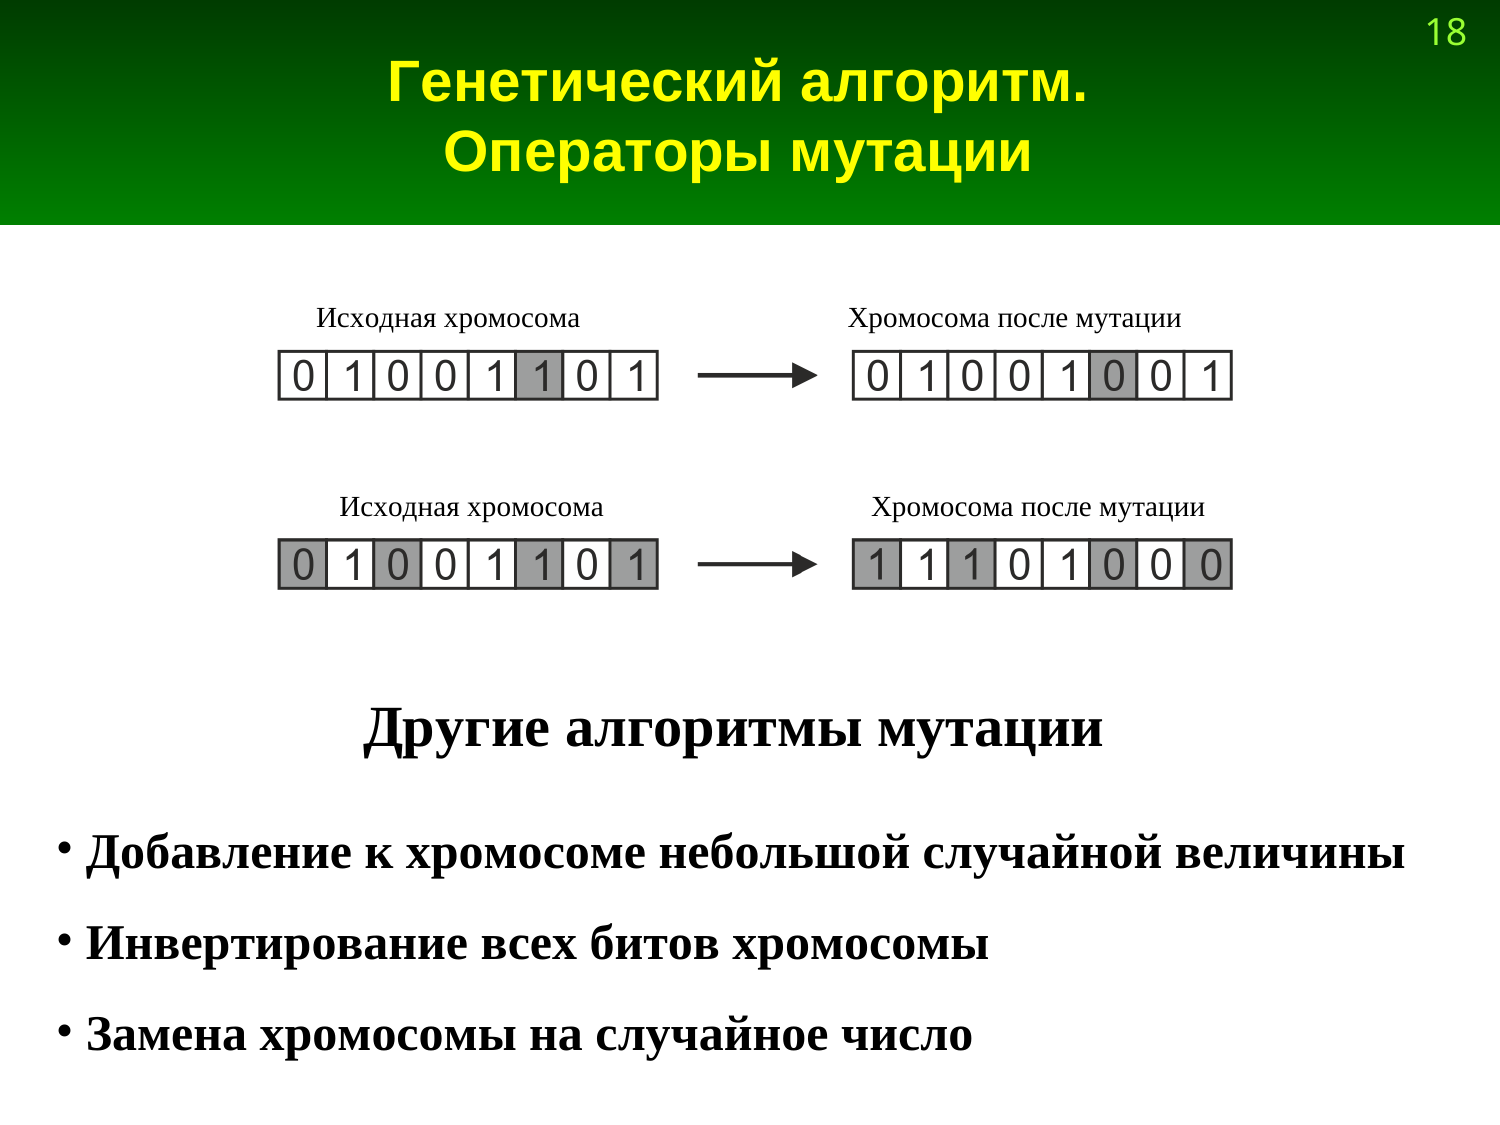

# Генетический алгоритм. Операторы мутации
Исходная хромосома
Хромосома после мутации
Исходная хромосома
Хромосома после мутации
Другие алгоритмы мутации
 Добавление к хромосоме небольшой случайной величины
 Инвертирование всех битов хромосомы
 Замена хромосомы на случайное число